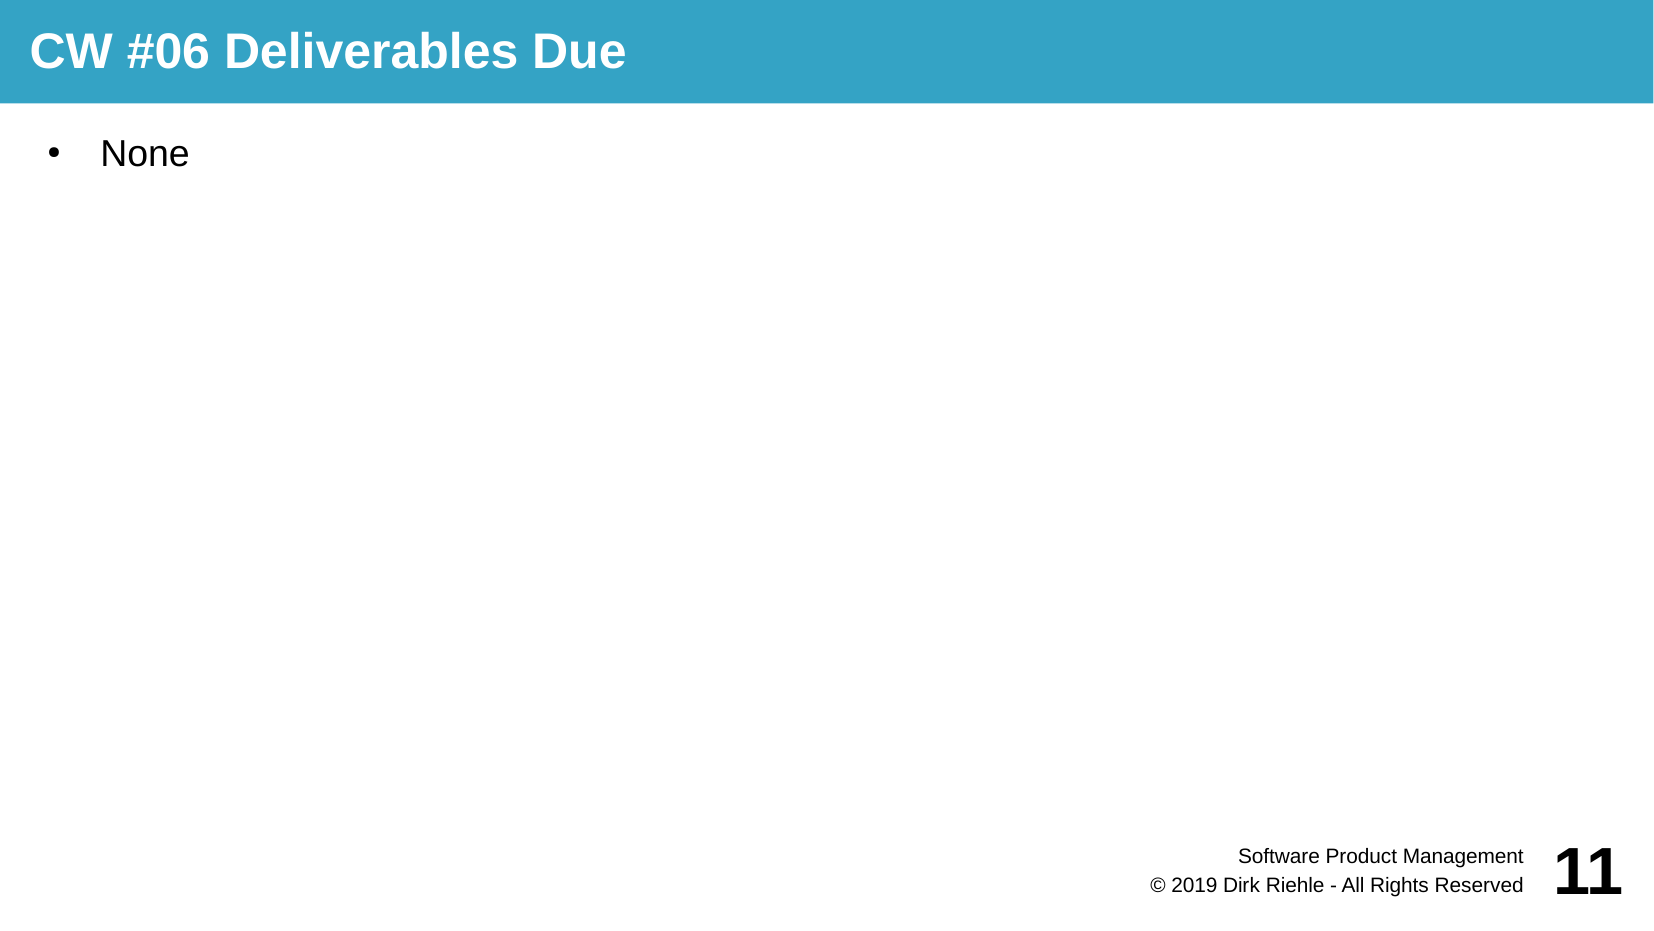

# CW #06 Deliverables Due
None
Software Product Management
11
© 2019 Dirk Riehle - All Rights Reserved